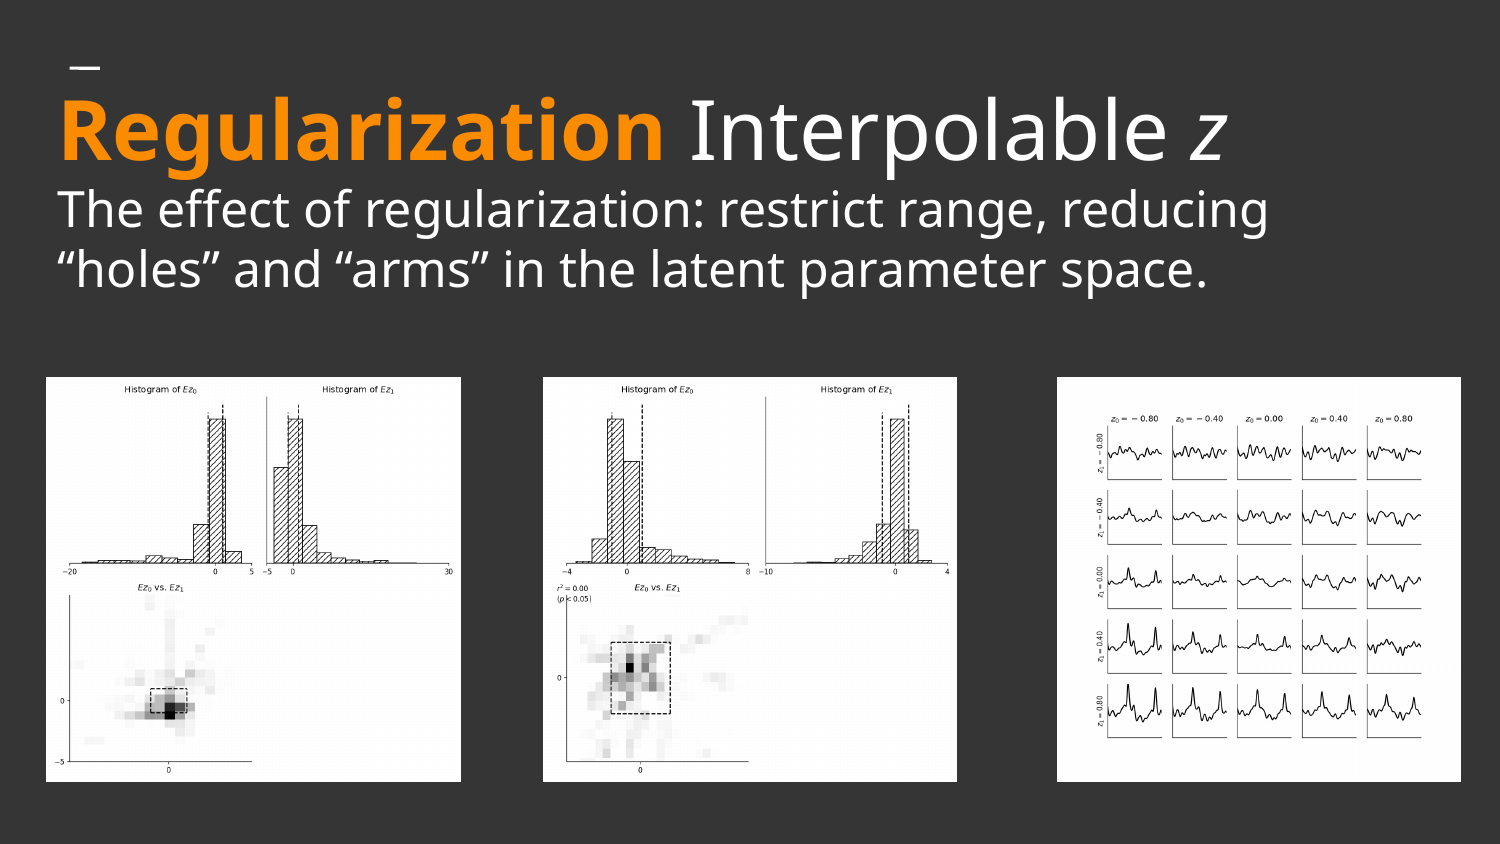

# Regularization Interpolable z The effect of regularization: restrict range, reducing “holes” and “arms” in the latent parameter space.